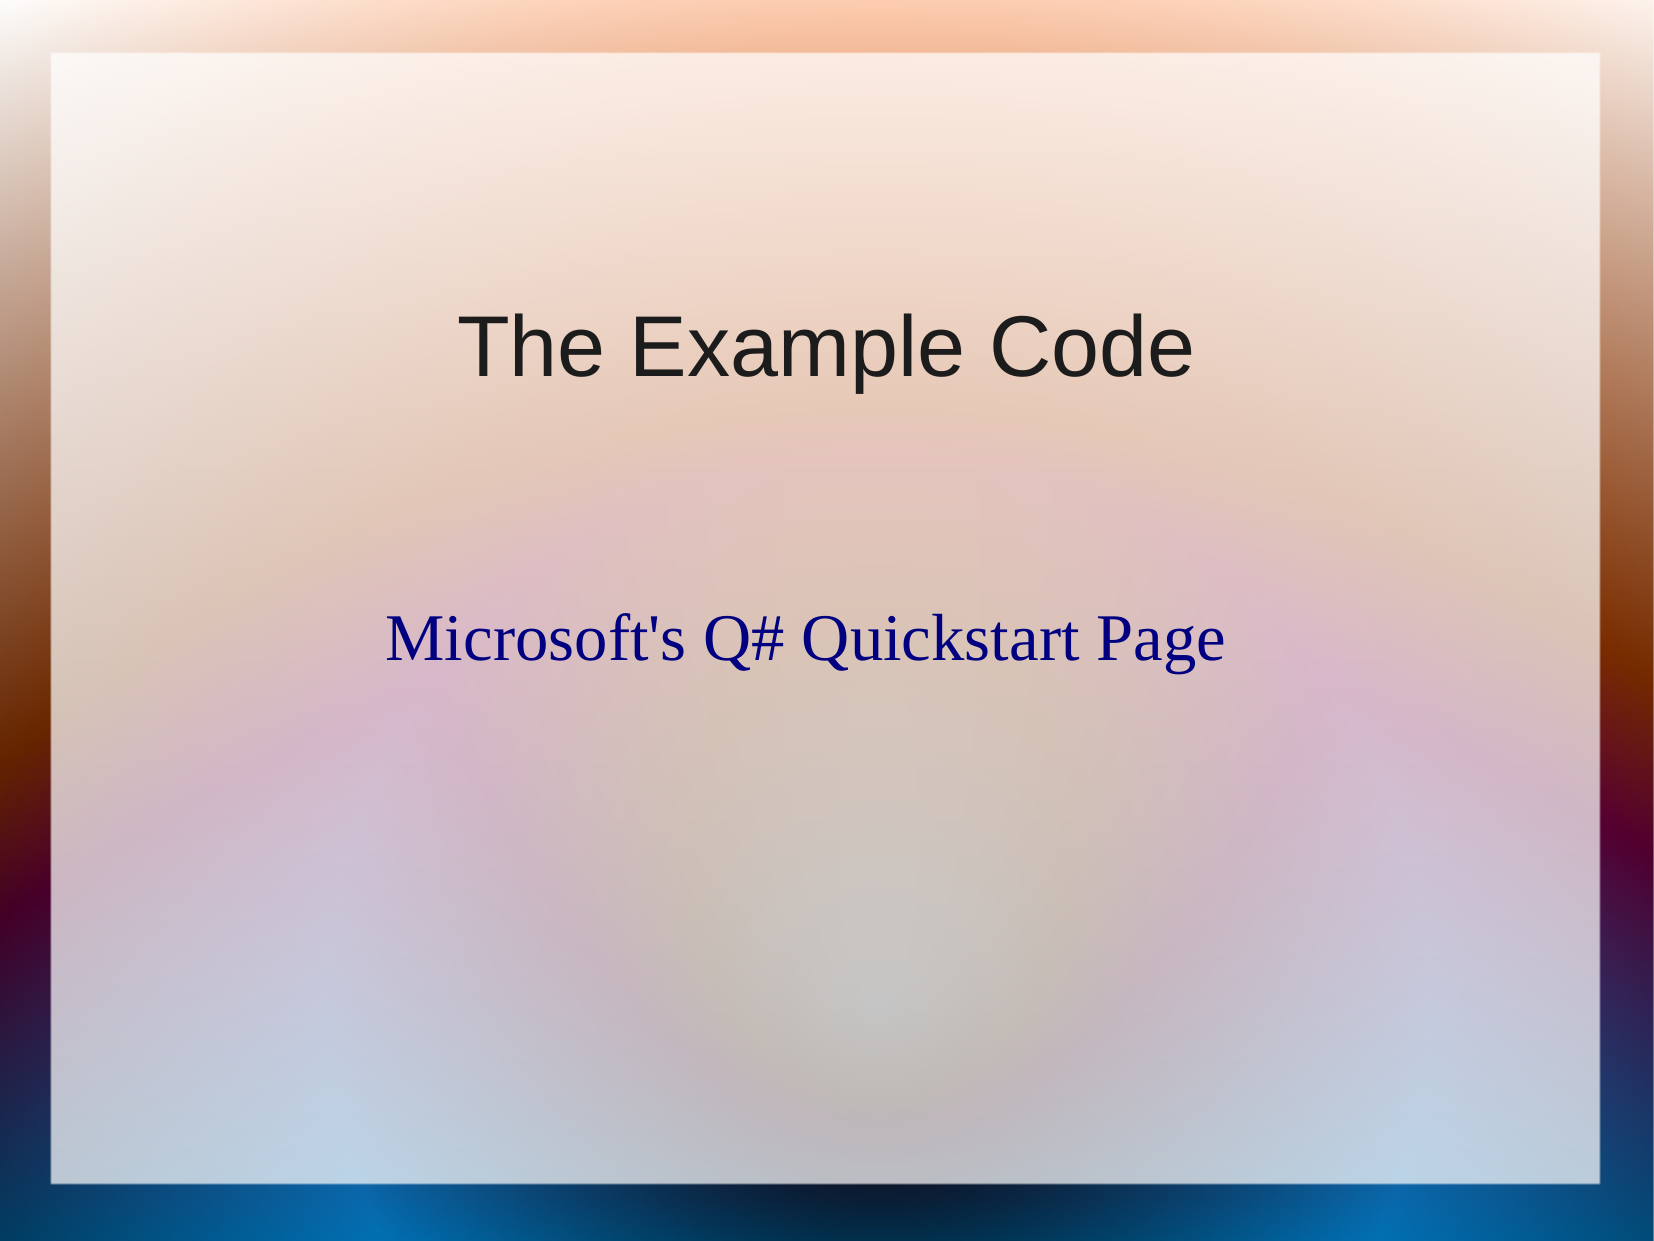

The Example Code
# Microsoft's Q# Quickstart Page